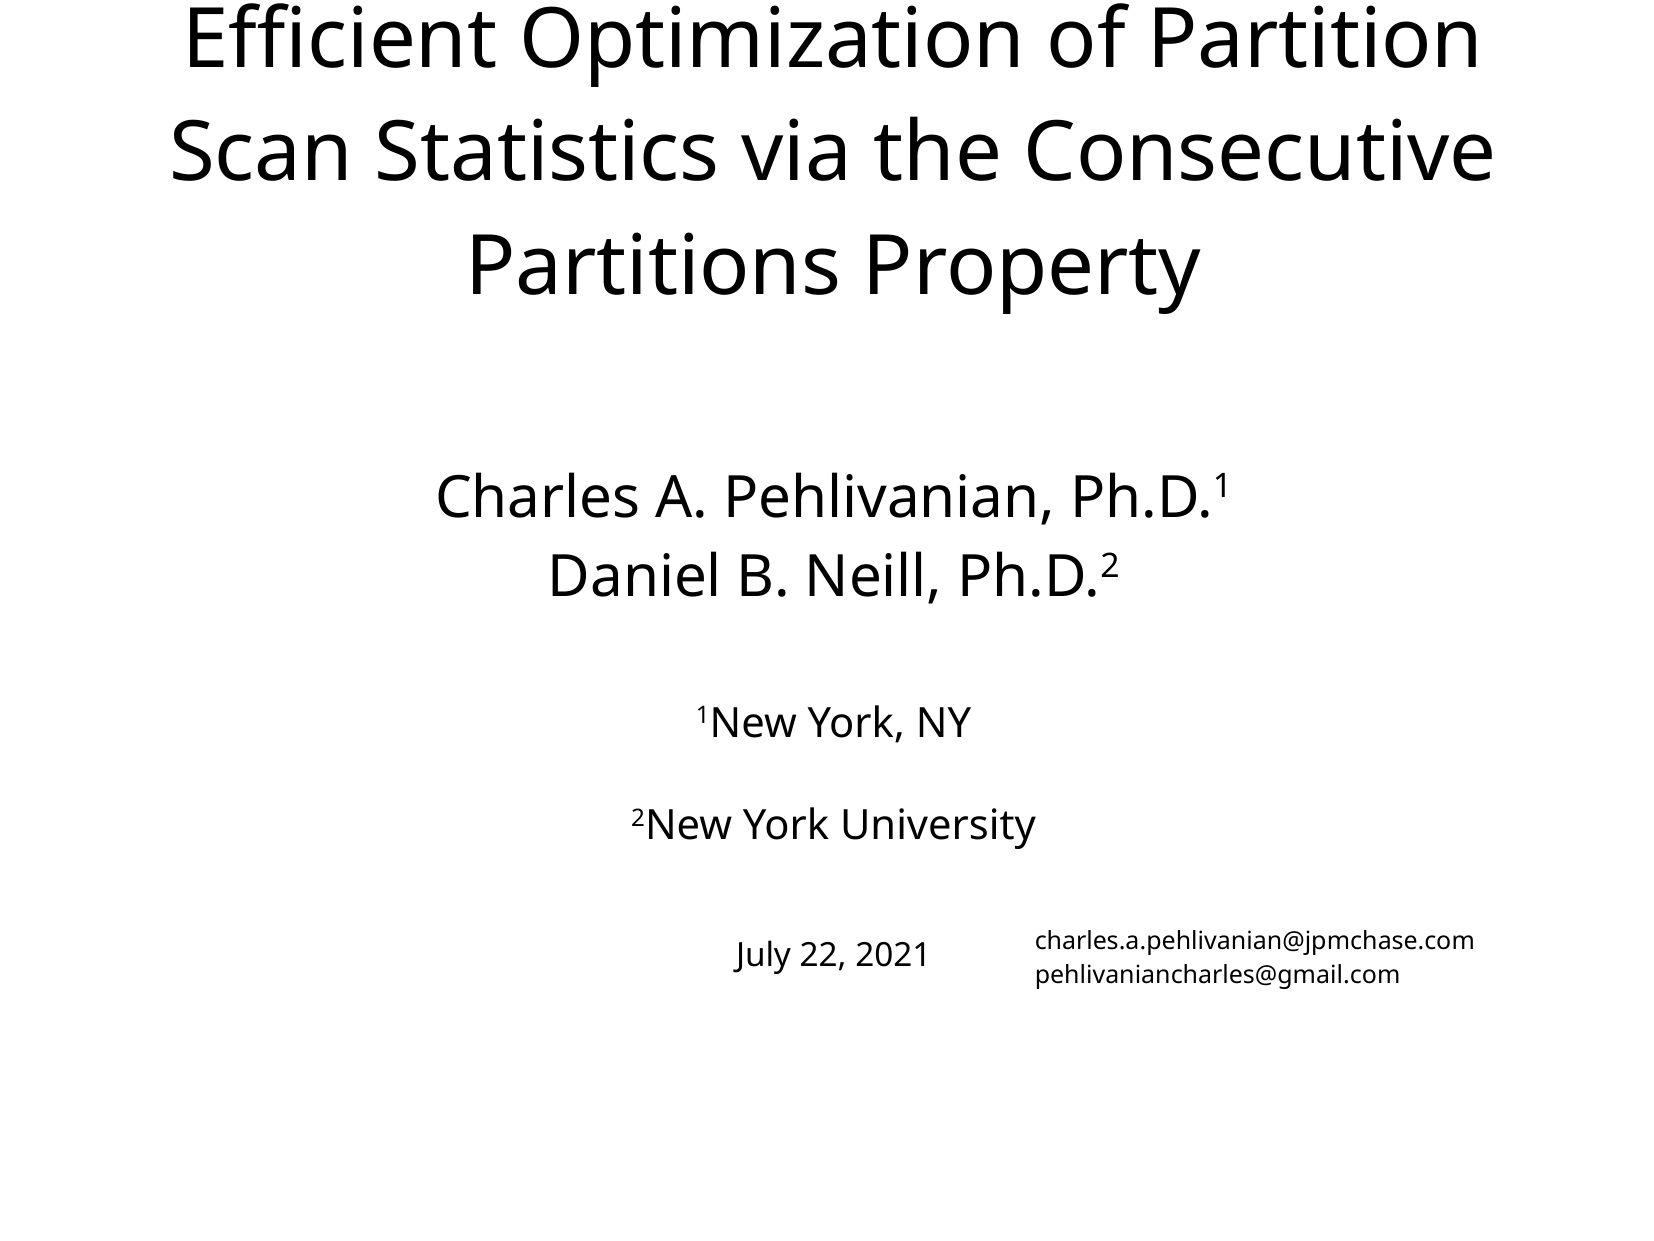

# Efficient Optimization of Partition Scan Statistics via the Consecutive Partitions Property Charles A. Pehlivanian, Ph.D.1 Daniel B. Neill, Ph.D.2 1New York, NY 2New York University July 22, 2021
										charles.a.pehlivanian@jpmchase.com
										pehlivaniancharles@gmail.com